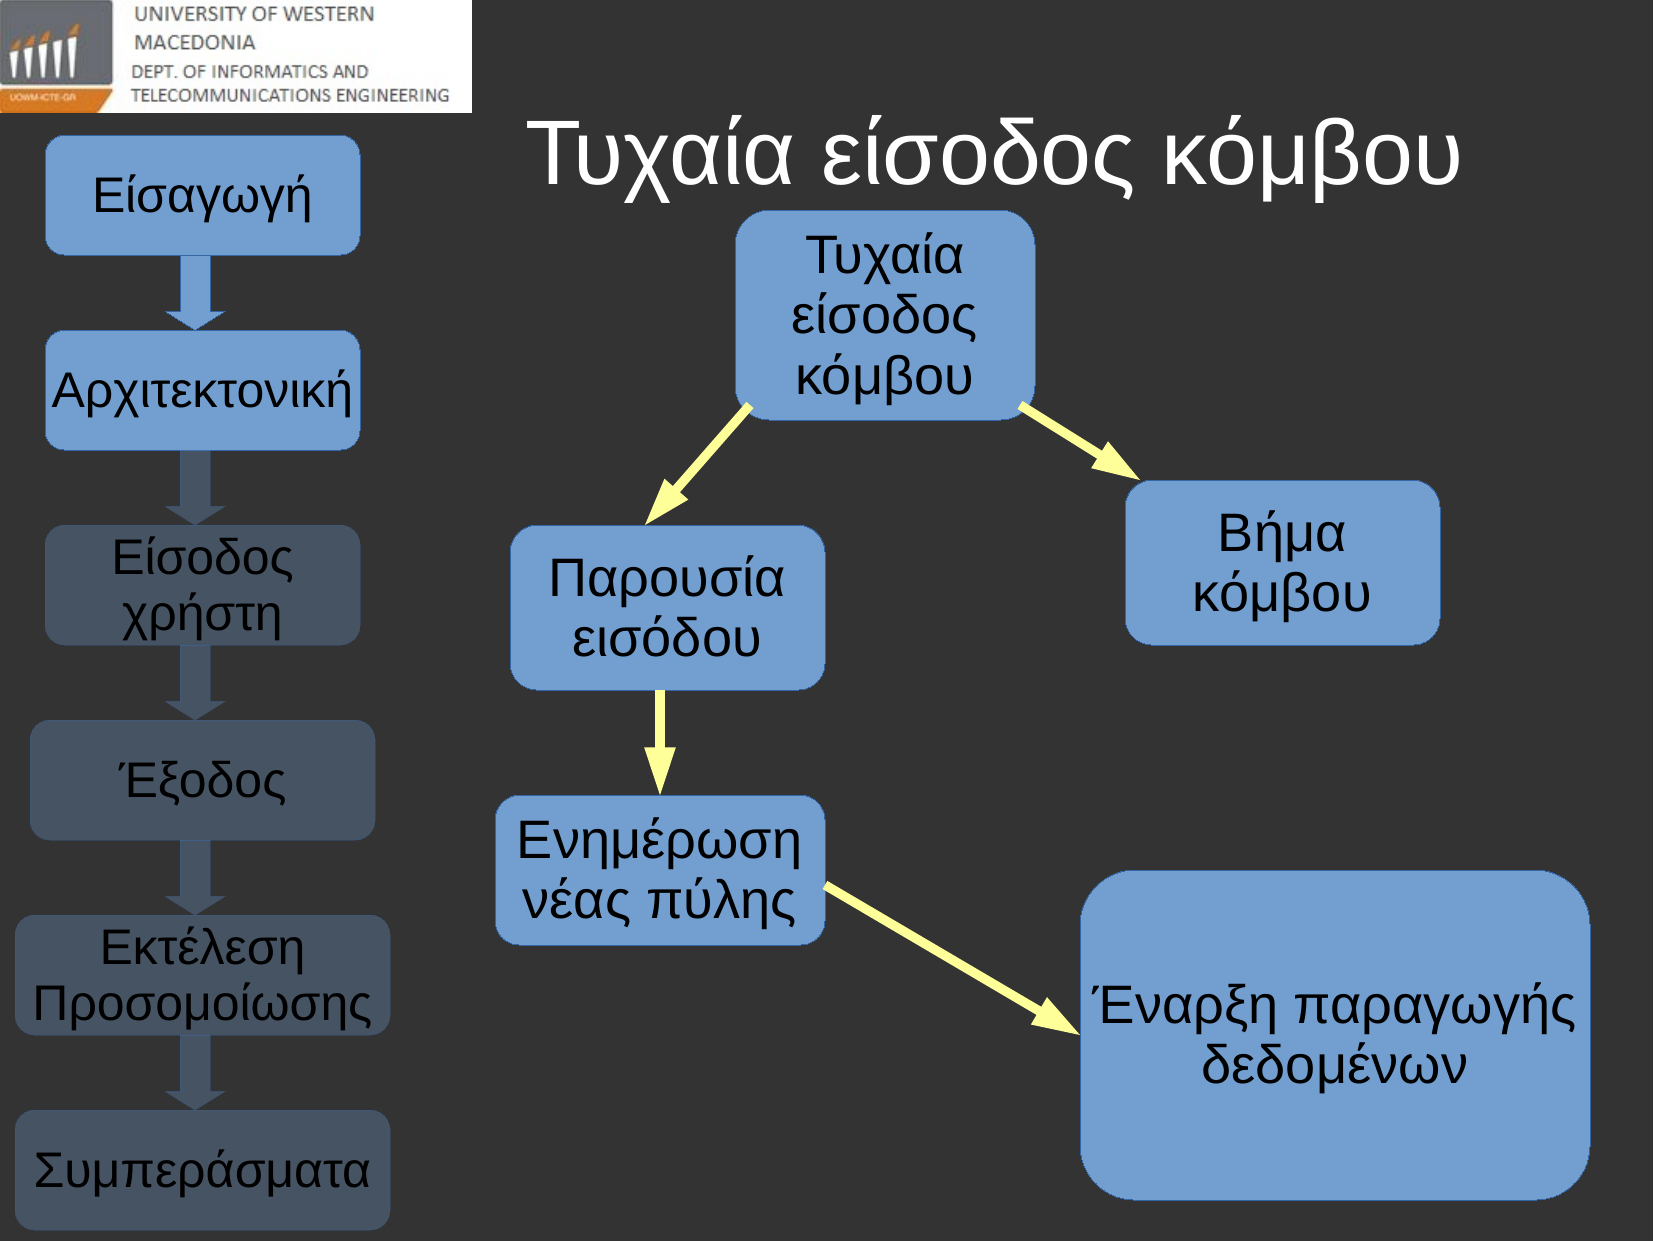

# Τυχαία είσοδος κόμβου
Είσαγωγή
Τυχαία
είσοδος
κόμβου
Αρχιτεκτονική
Βήμα
κόμβου
Είσοδος
χρήστη
Παρουσία
εισόδου
Έξοδος
Ενημέρωση
νέας πύλης
Έναρξη παραγωγής
δεδομένων
Εκτέλεση
Προσομοίωσης
Συμπεράσματα